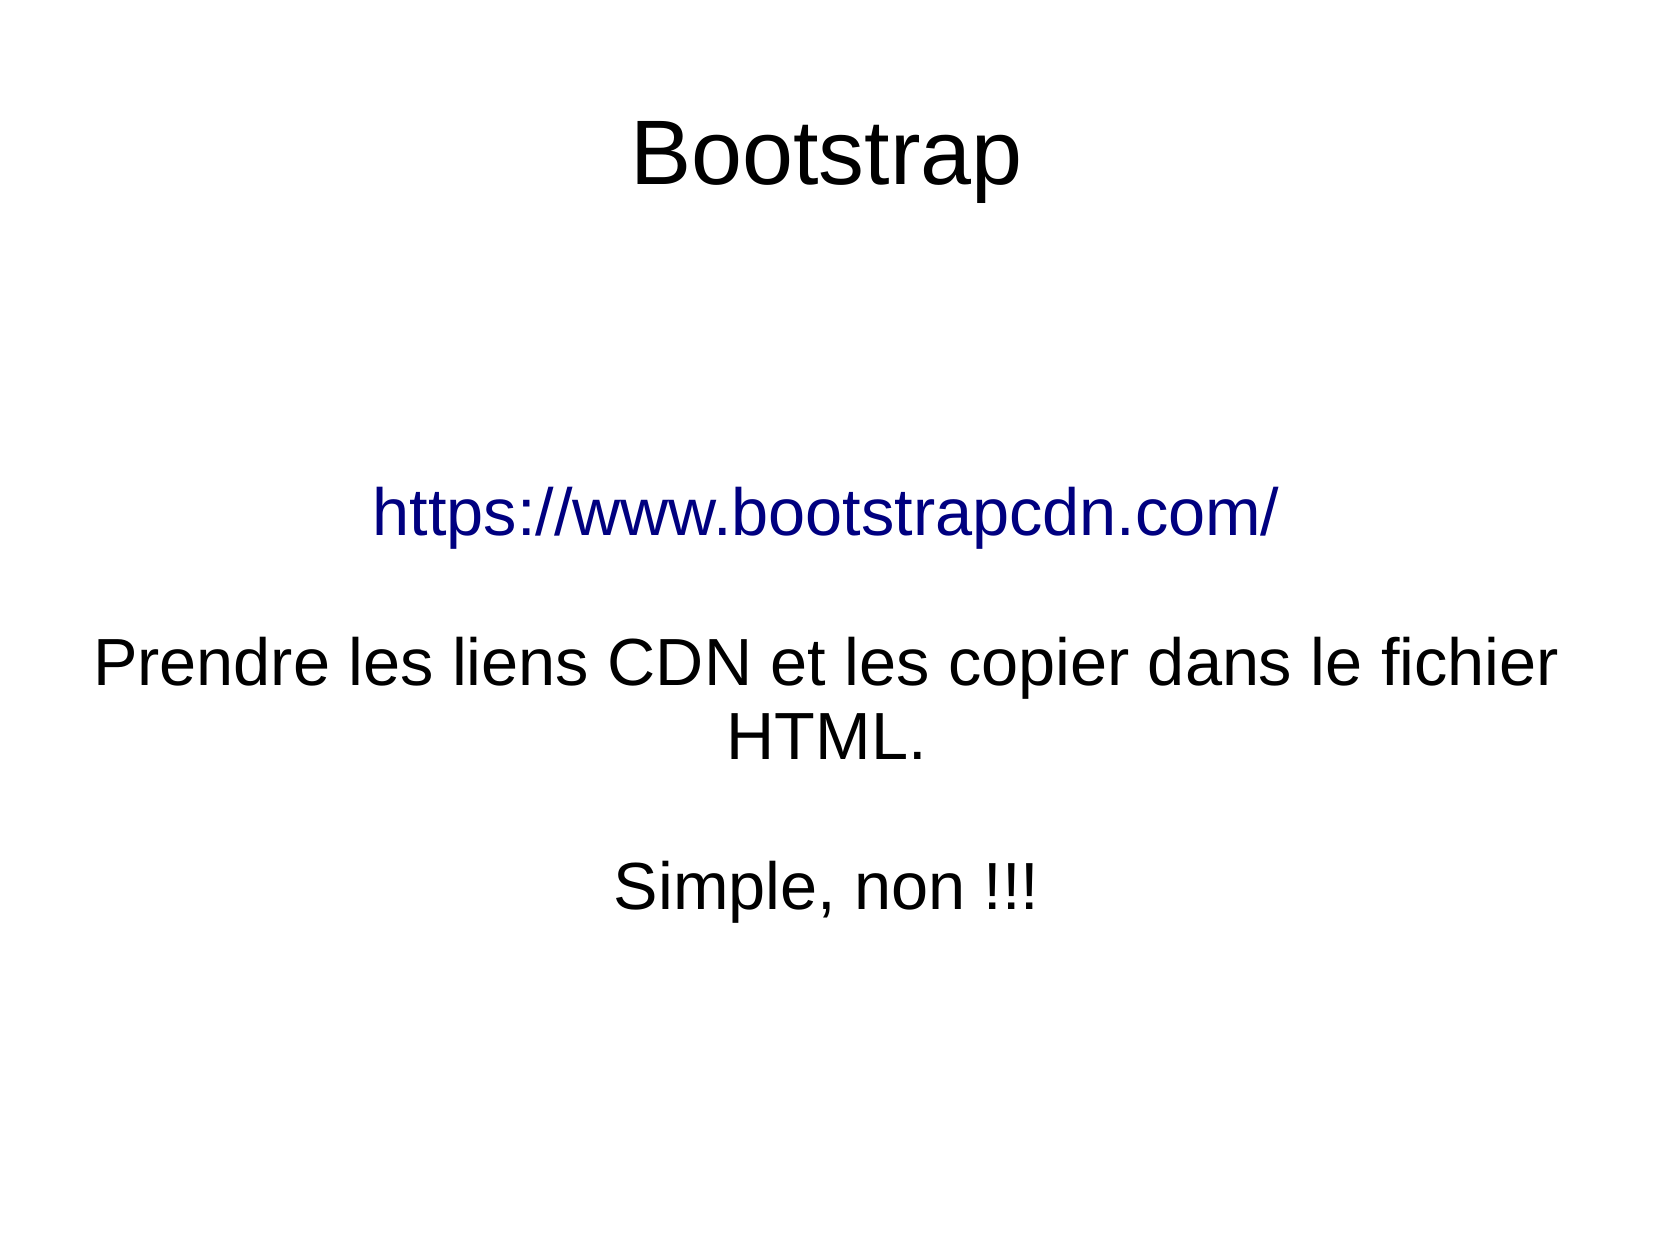

# Bootstrap
https://www.bootstrapcdn.com/
Prendre les liens CDN et les copier dans le fichier HTML.
Simple, non !!!